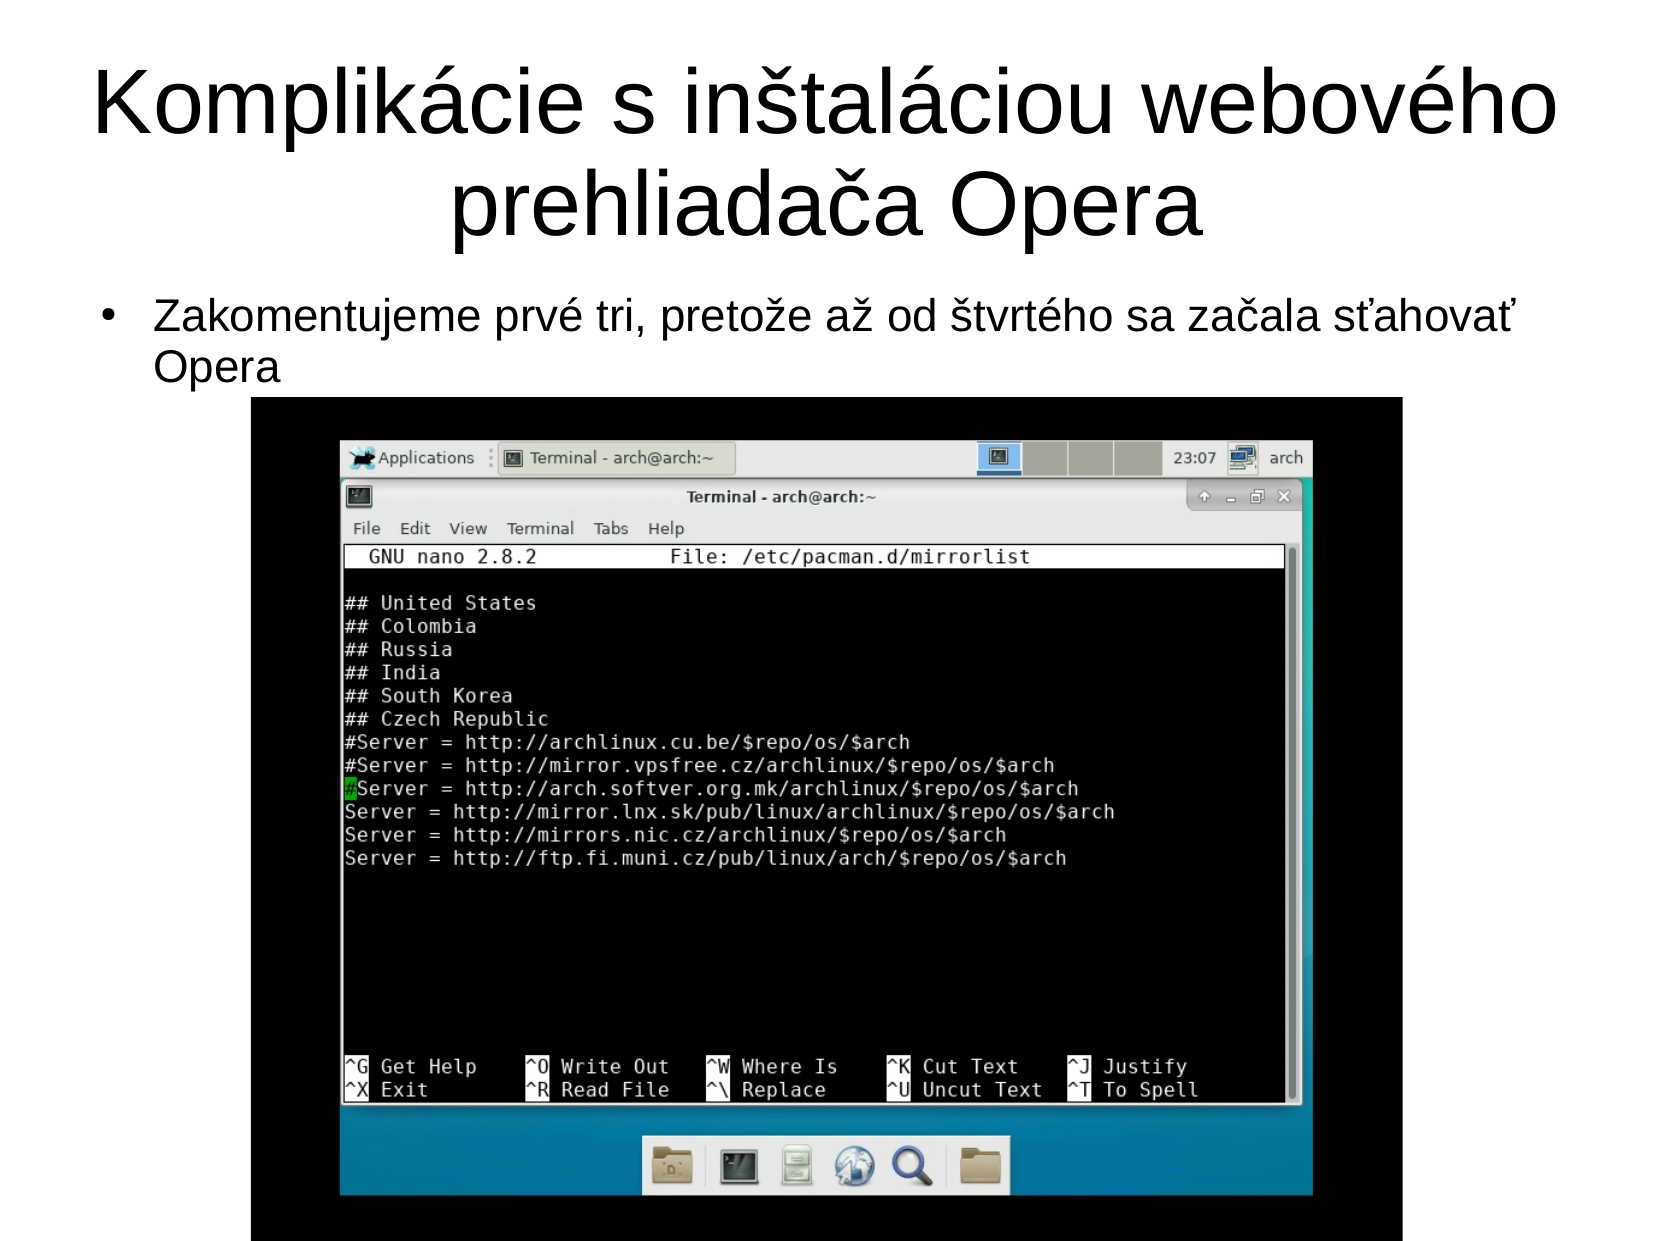

# Komplikácie s inštaláciou webového prehliadača Opera
Zakomentujeme prvé tri, pretože až od štvrtého sa začala sťahovať Opera